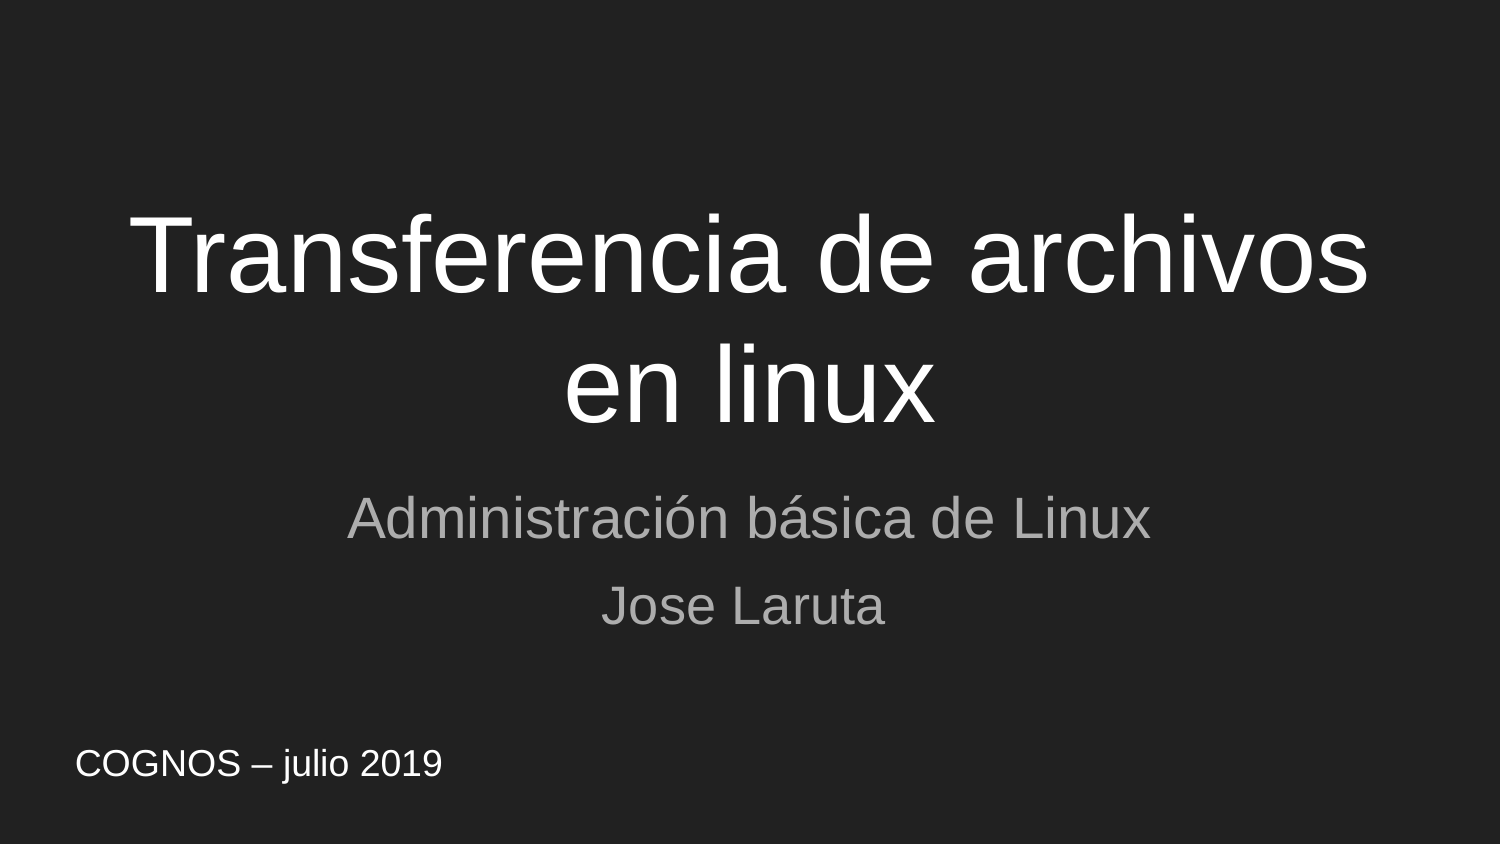

# Transferencia de archivos en linux
Administración básica de Linux
Jose Laruta
COGNOS – julio 2019